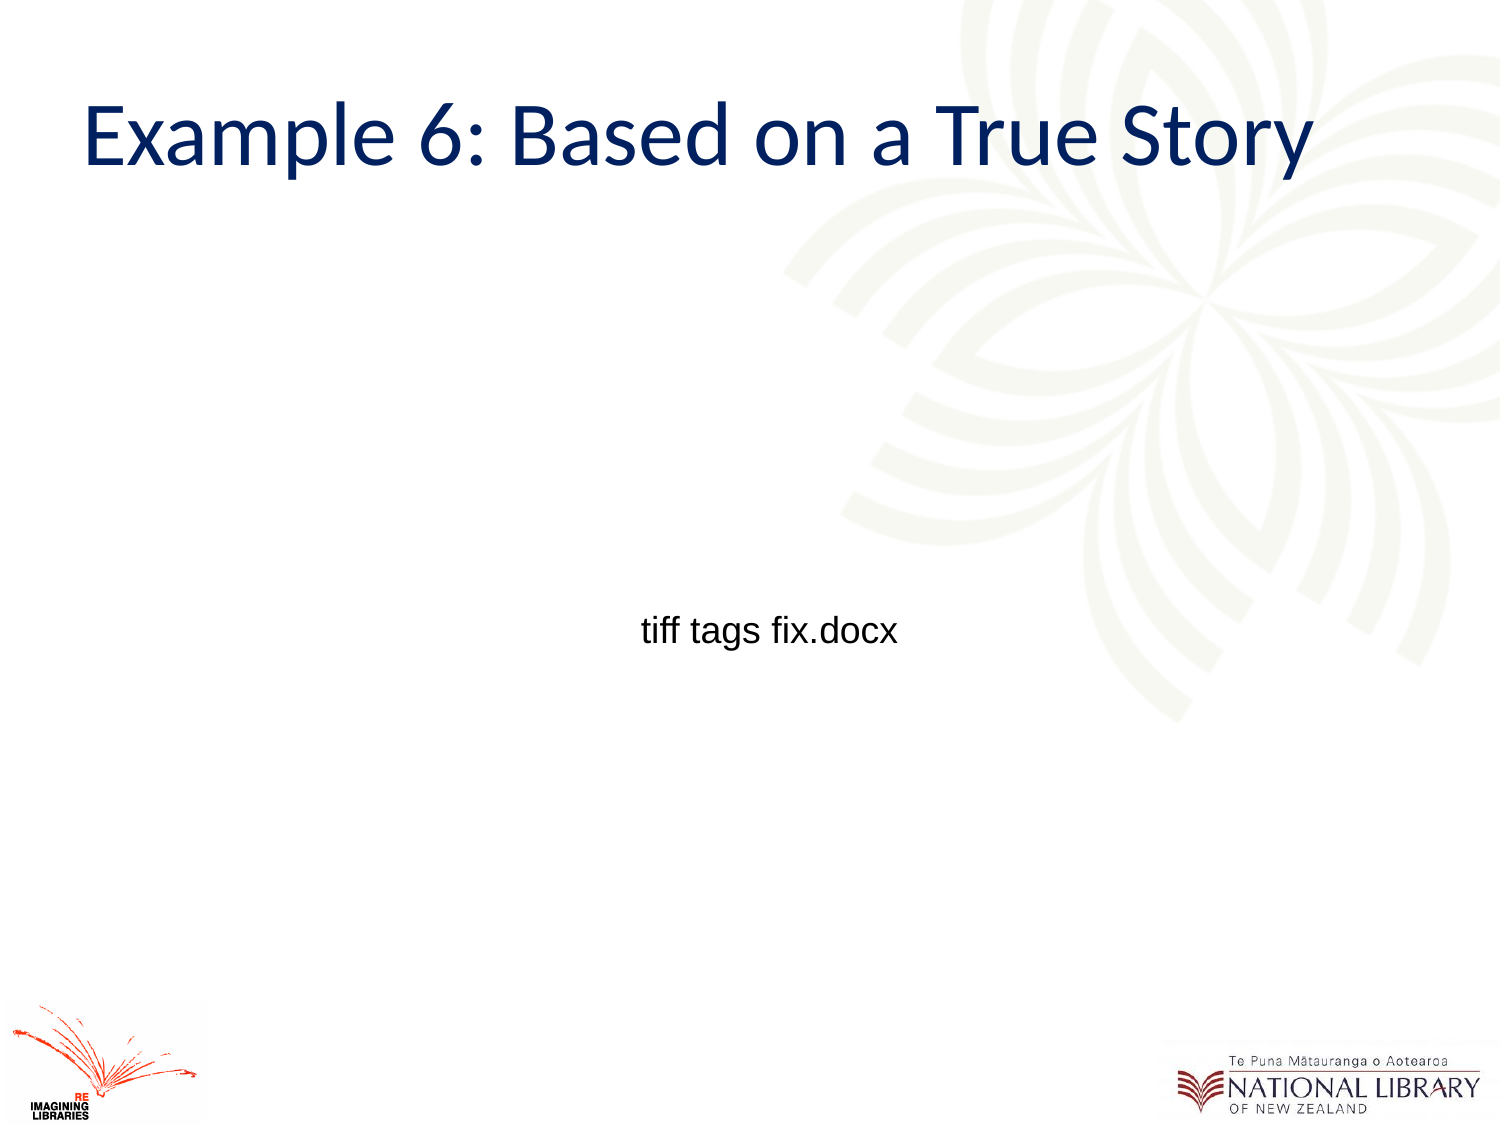

# Example 6: Based on a True Story
tiff tags fix.docx